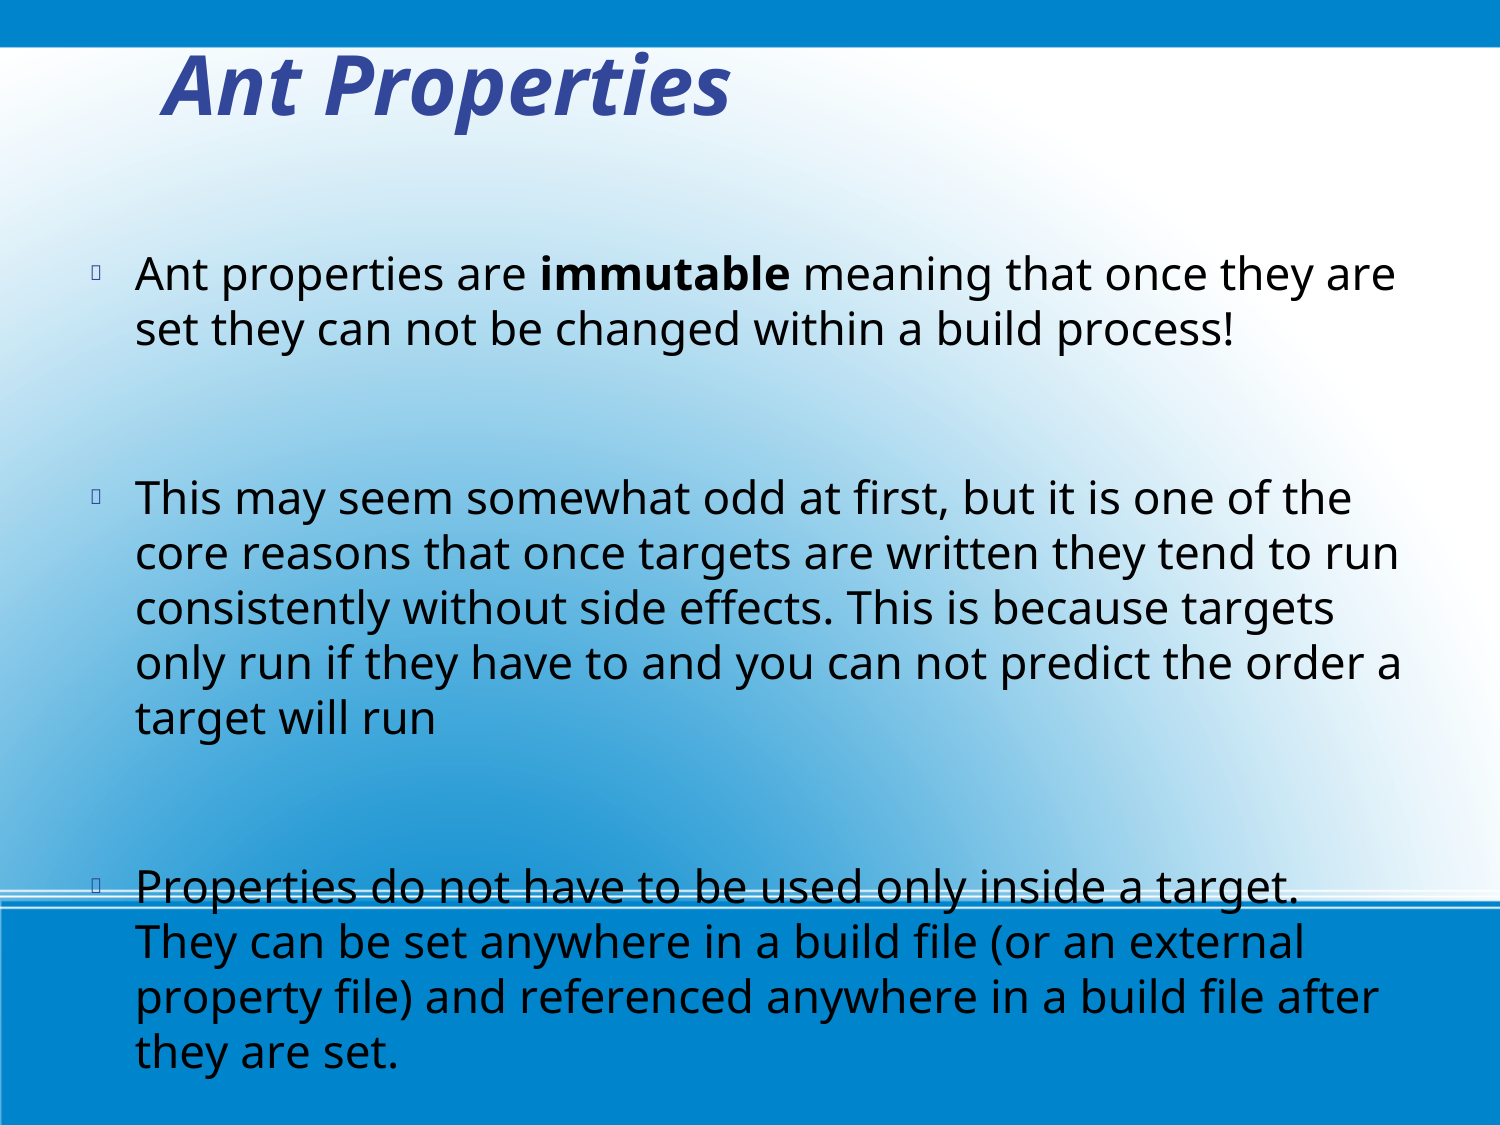

# Ant Properties
Ant properties are immutable meaning that once they are set they can not be changed within a build process!
This may seem somewhat odd at first, but it is one of the core reasons that once targets are written they tend to run consistently without side effects. This is because targets only run if they have to and you can not predict the order a target will run
Properties do not have to be used only inside a target. They can be set anywhere in a build file (or an external property file) and referenced anywhere in a build file after they are set.